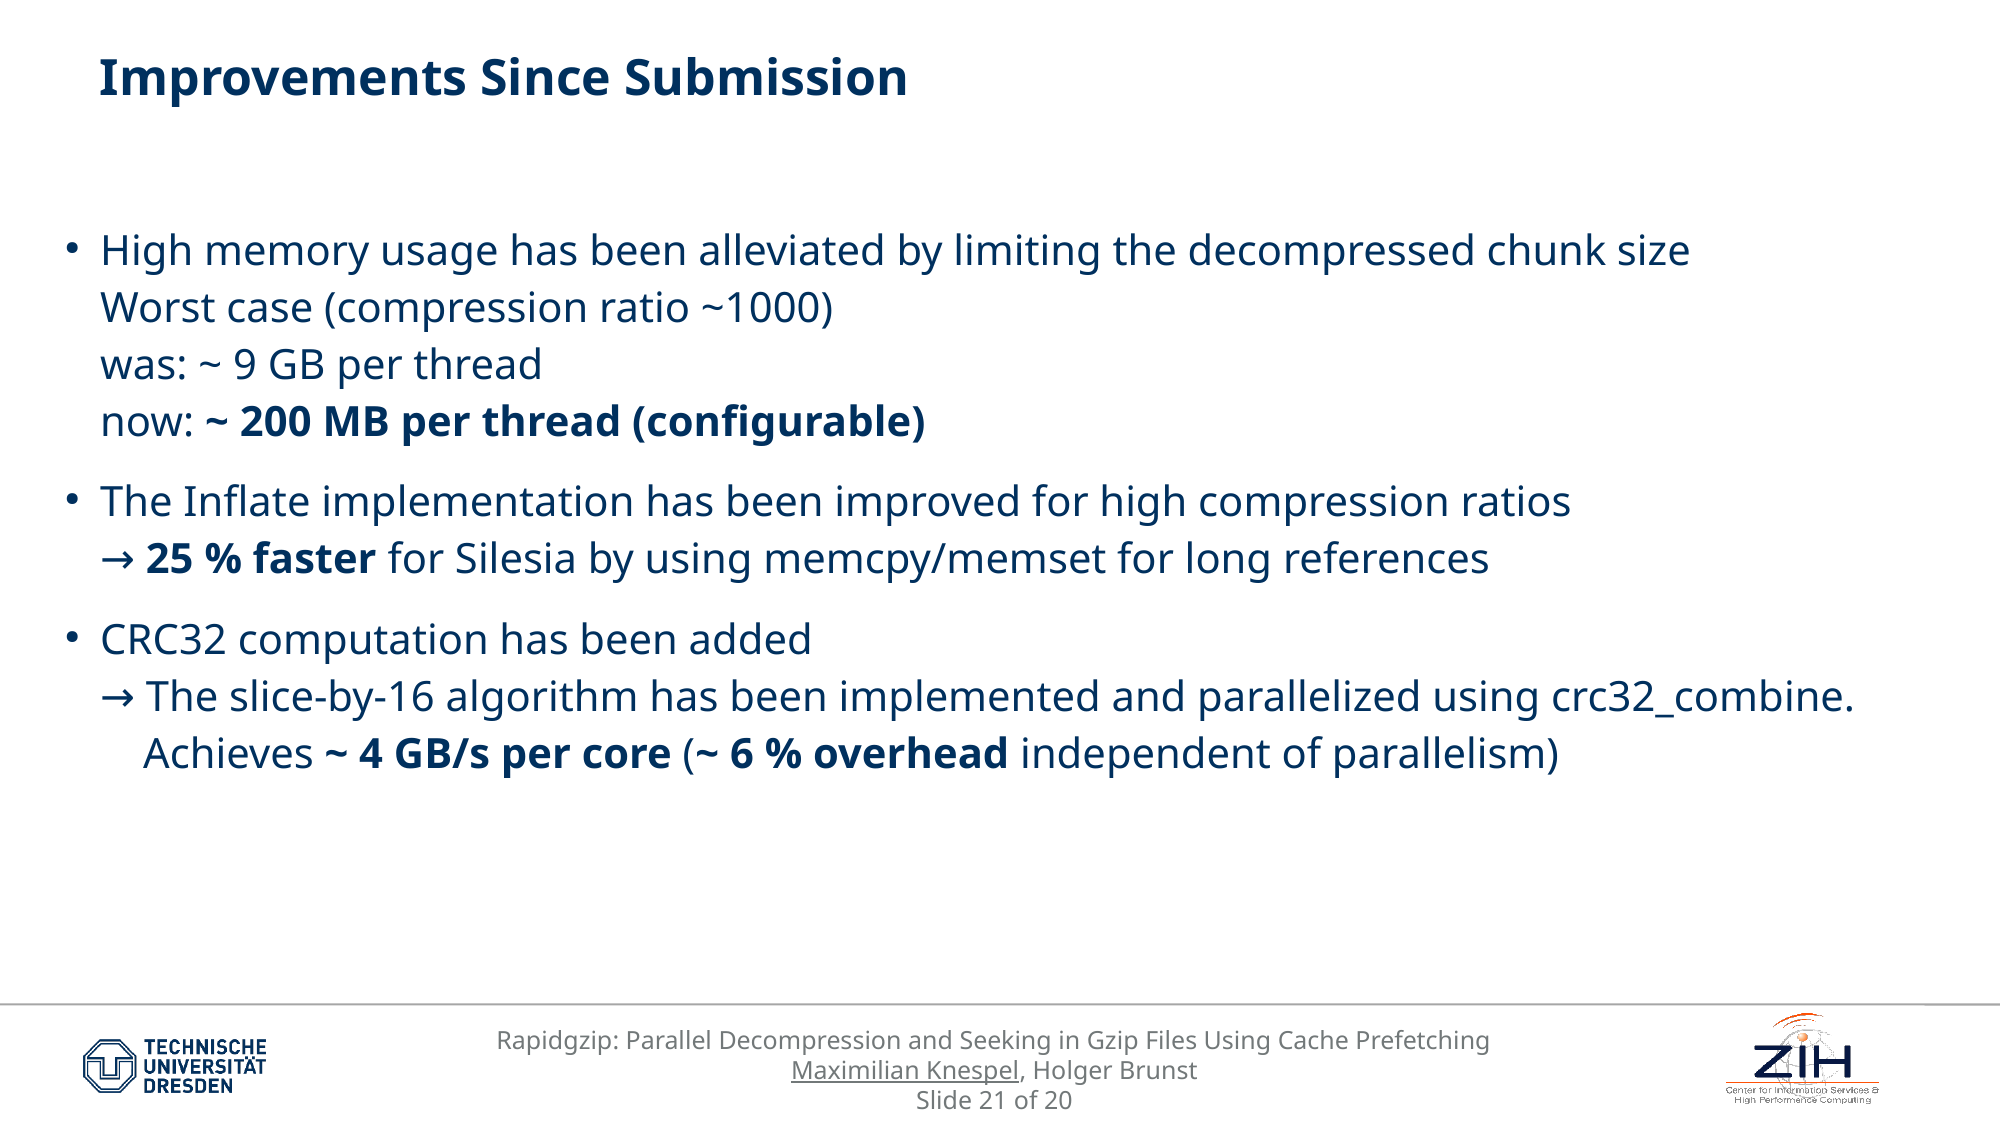

# Improvements Since Submission
High memory usage has been alleviated by limiting the decompressed chunk size
Worst case (compression ratio ~1000)
was: ~ 9 GB per thread
now: ~ 200 MB per thread (configurable)
The Inflate implementation has been improved for high compression ratios
→ 25 % faster for Silesia by using memcpy/memset for long references
CRC32 computation has been added
→ The slice-by-16 algorithm has been implemented and parallelized using crc32_combine.
 Achieves ~ 4 GB/s per core (~ 6 % overhead independent of parallelism)